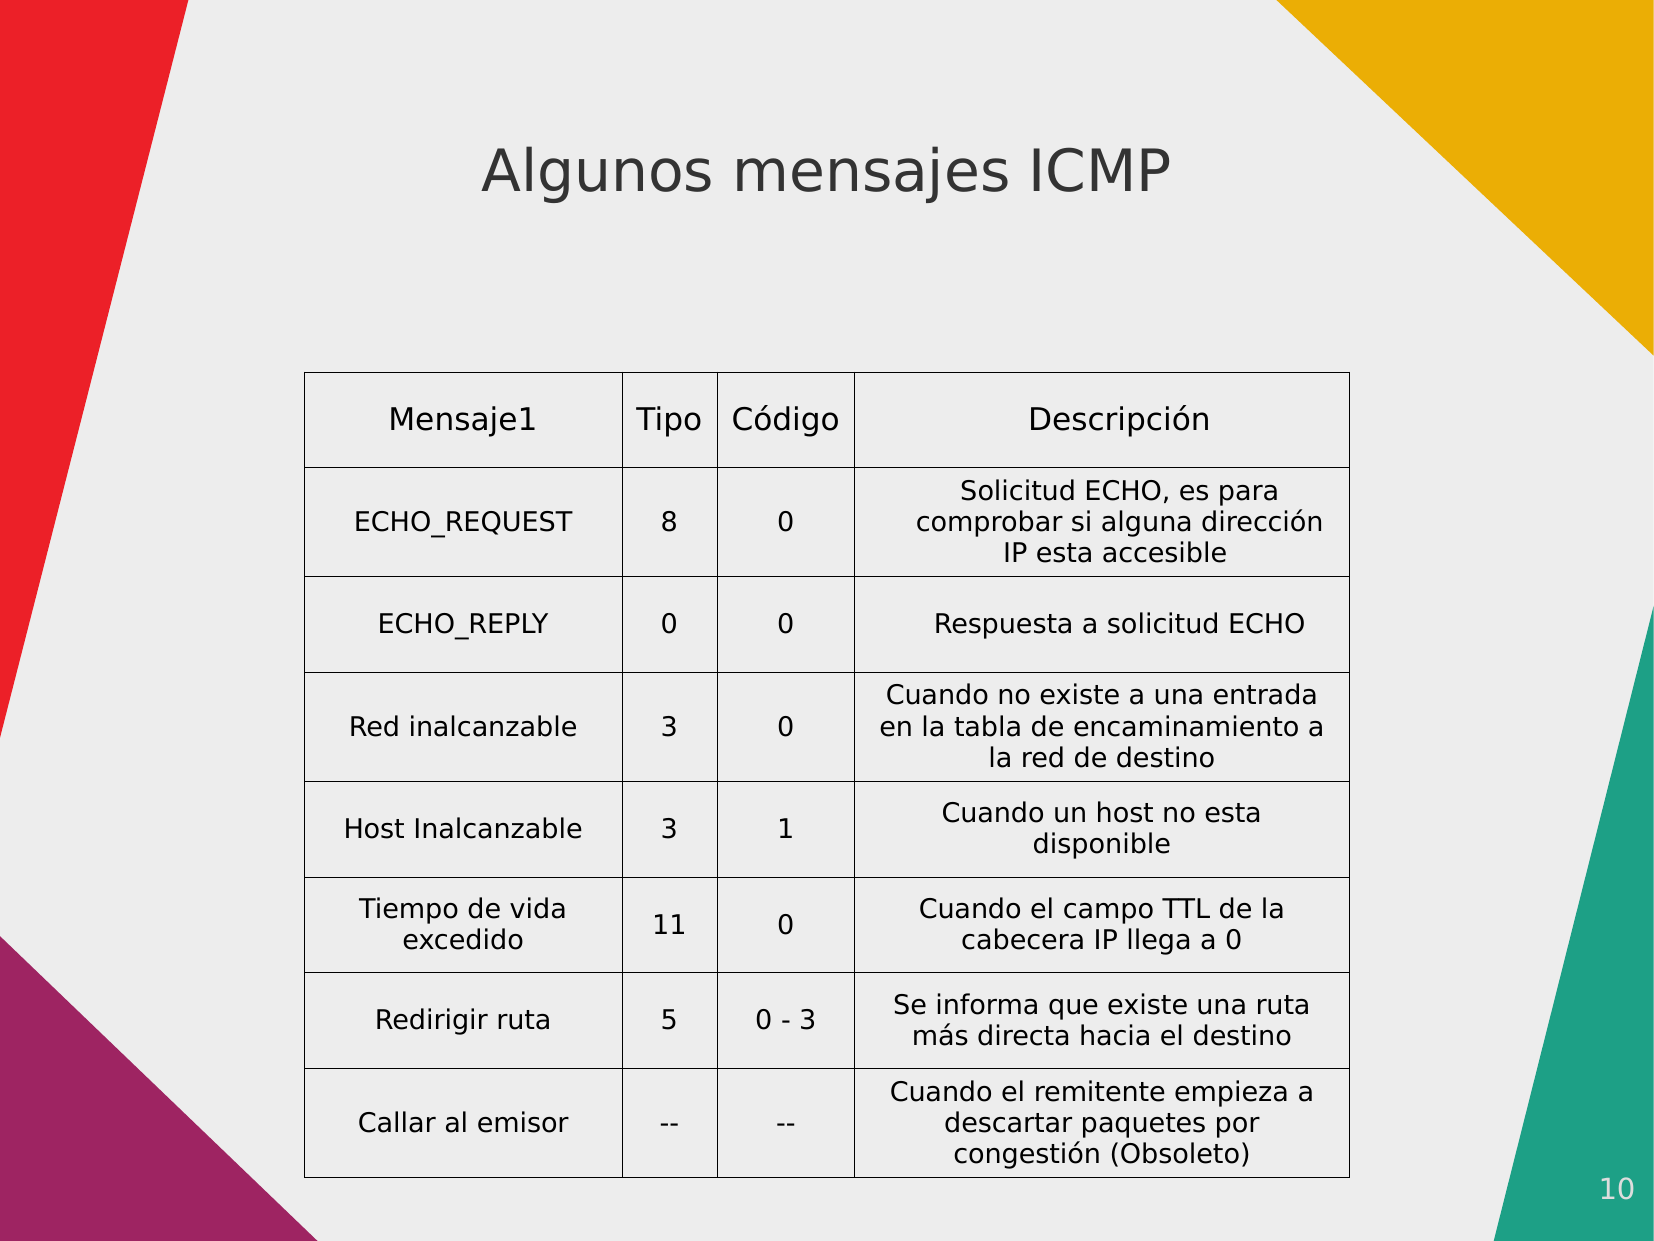

# Algunos mensajes ICMP
| Mensaje1 | Tipo | Código | Descripción |
| --- | --- | --- | --- |
| ECHO\_REQUEST | 8 | 0 | Solicitud ECHO, es para comprobar si alguna dirección IP esta accesible |
| ECHO\_REPLY | 0 | 0 | Respuesta a solicitud ECHO |
| Red inalcanzable | 3 | 0 | Cuando no existe a una entrada en la tabla de encaminamiento a la red de destino |
| Host Inalcanzable | 3 | 1 | Cuando un host no esta disponible |
| Tiempo de vida excedido | 11 | 0 | Cuando el campo TTL de la cabecera IP llega a 0 |
| Redirigir ruta | 5 | 0 - 3 | Se informa que existe una ruta más directa hacia el destino |
| Callar al emisor | -- | -- | Cuando el remitente empieza a descartar paquetes por congestión (Obsoleto) |
10